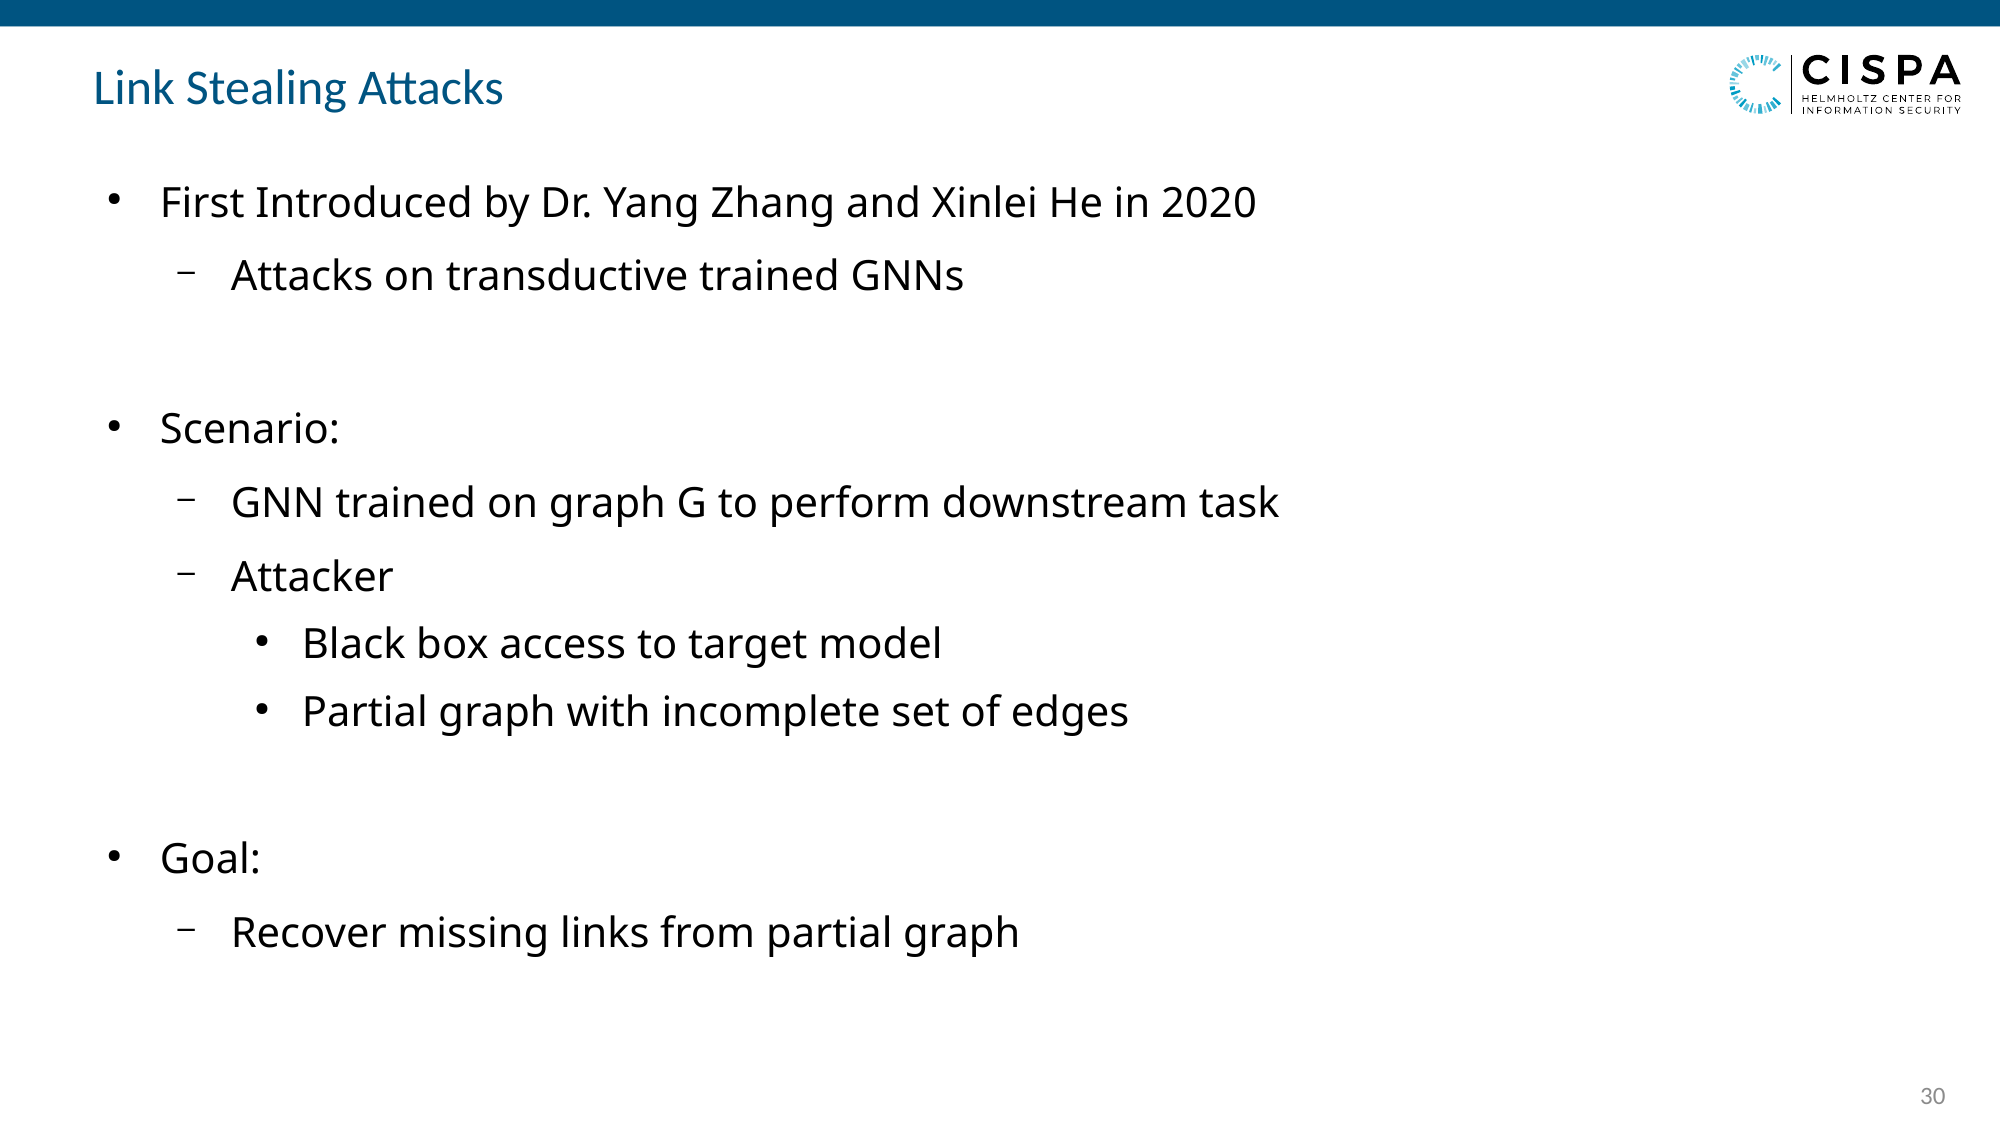

# Link Stealing Attacks
First Introduced by Dr. Yang Zhang and Xinlei He in 2020
Attacks on transductive trained GNNs
Scenario:
GNN trained on graph G to perform downstream task
Attacker
Black box access to target model
Partial graph with incomplete set of edges
Goal:
Recover missing links from partial graph